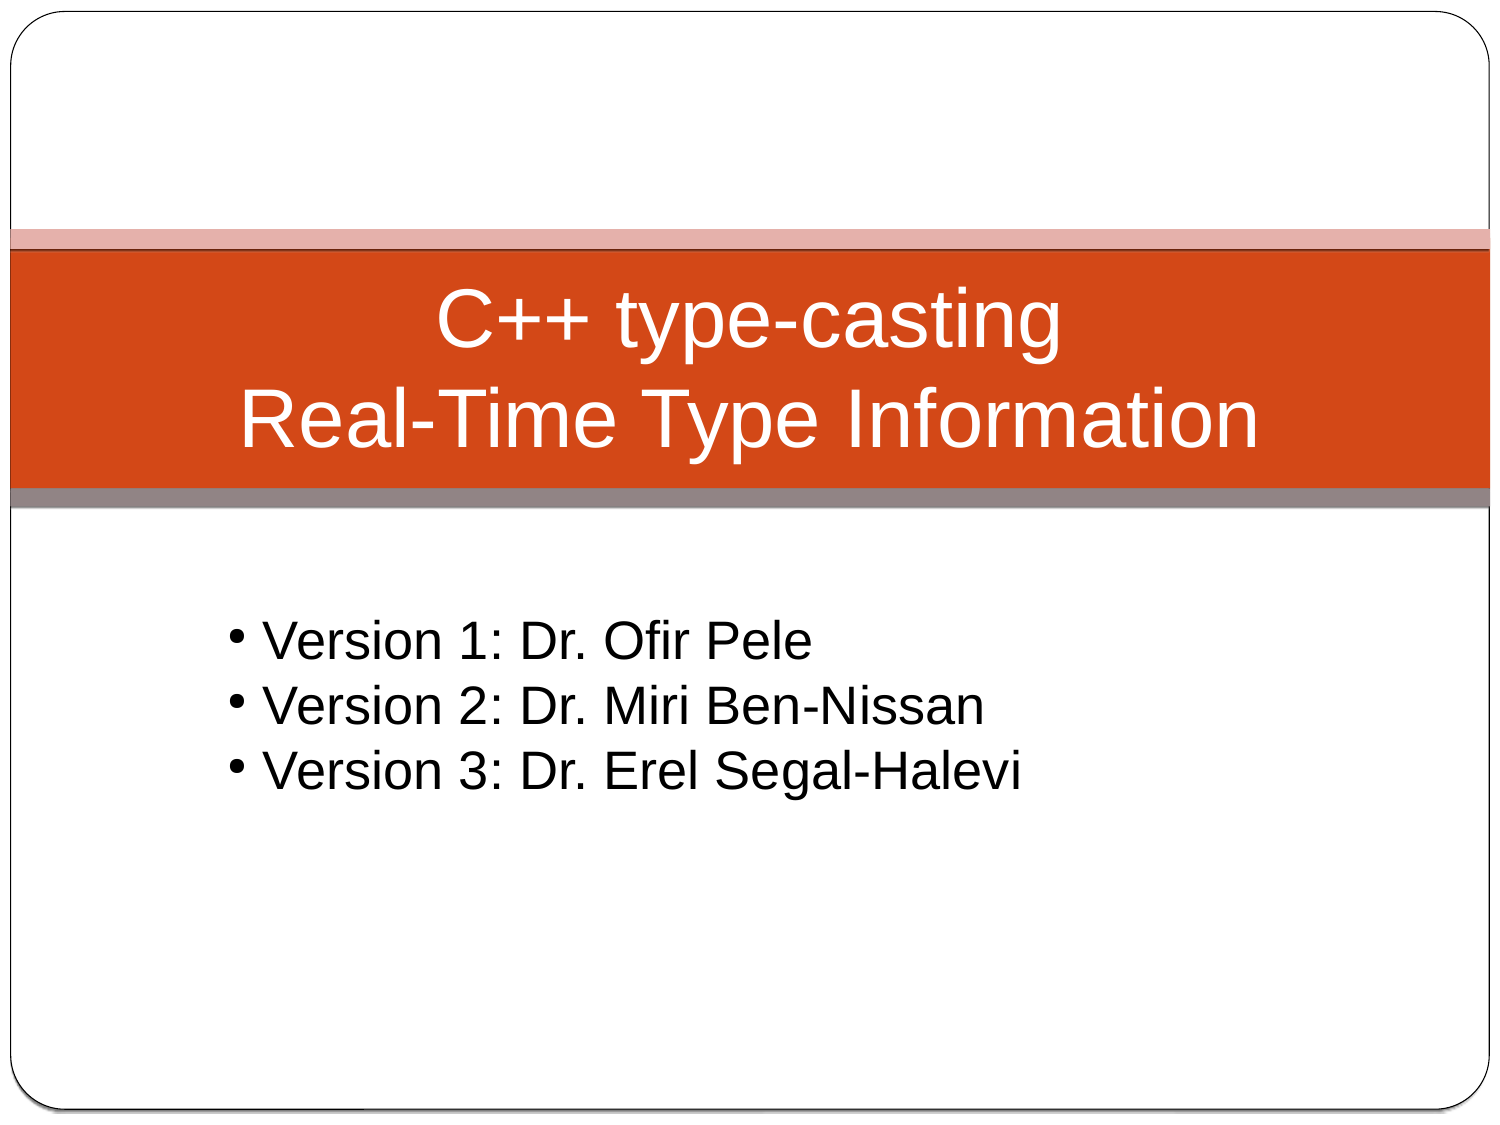

# C++ type-casting Real-Time Type Information
Version 1: Dr. Ofir Pele
Version 2: Dr. Miri Ben-Nissan
Version 3: Dr. Erel Segal-Halevi